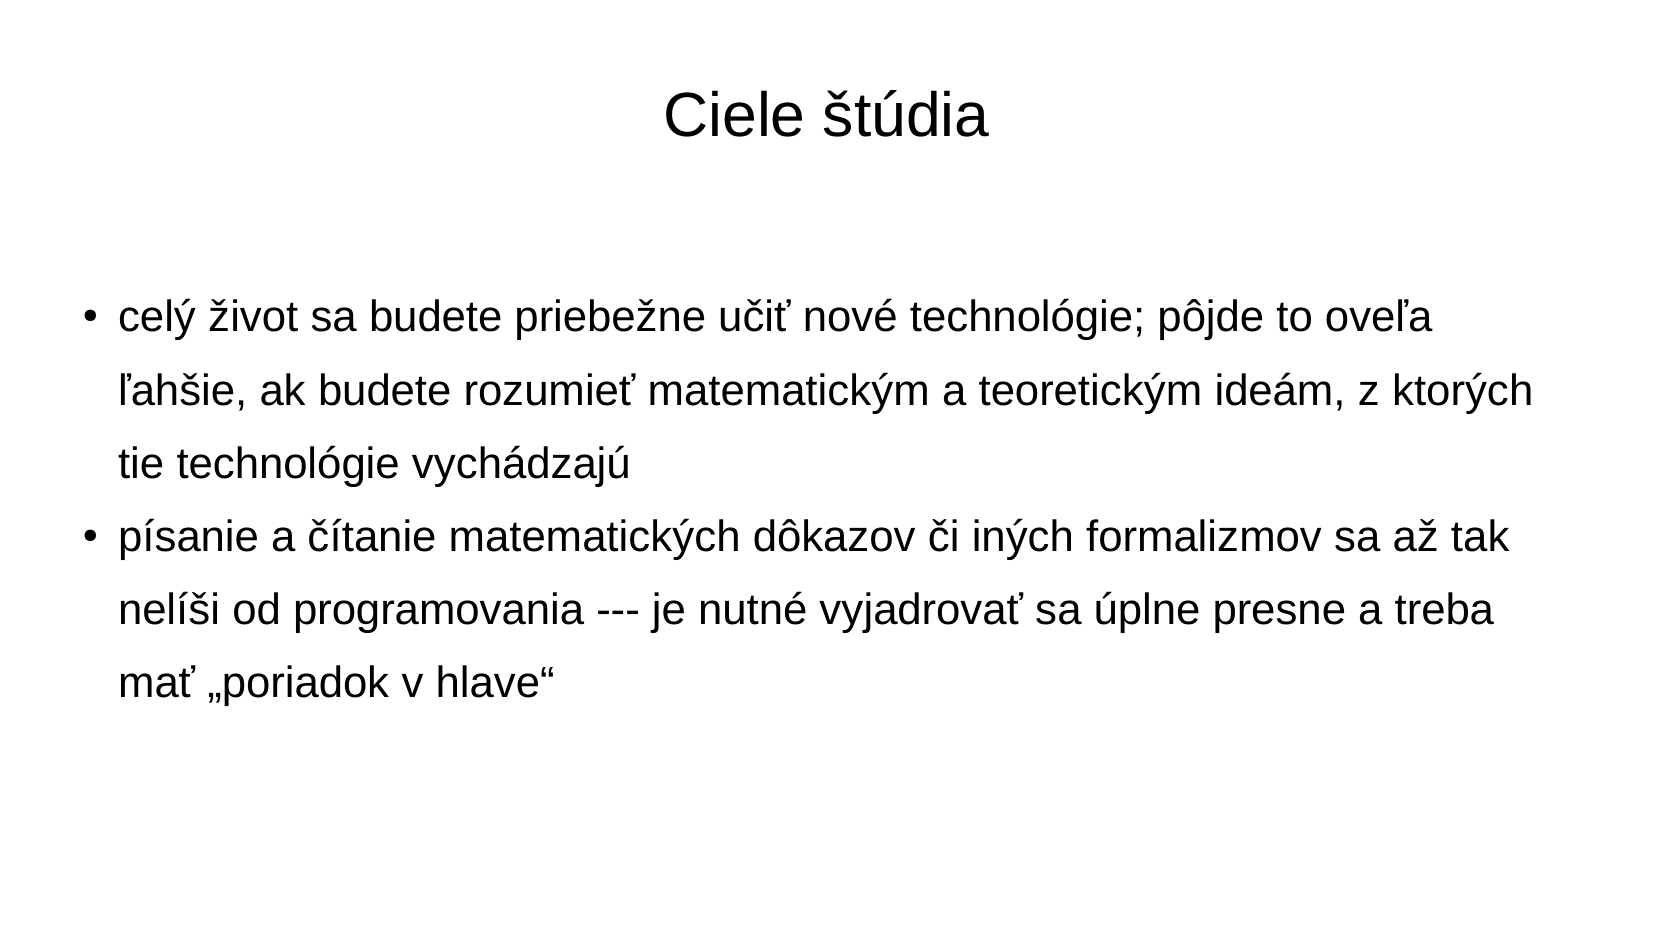

Ciele štúdia
# celý život sa budete priebežne učiť nové technológie; pôjde to oveľa ľahšie, ak budete rozumieť matematickým a teoretickým ideám, z ktorých tie technológie vychádzajú
písanie a čítanie matematických dôkazov či iných formalizmov sa až tak nelíši od programovania --- je nutné vyjadrovať sa úplne presne a treba mať „poriadok v hlave“